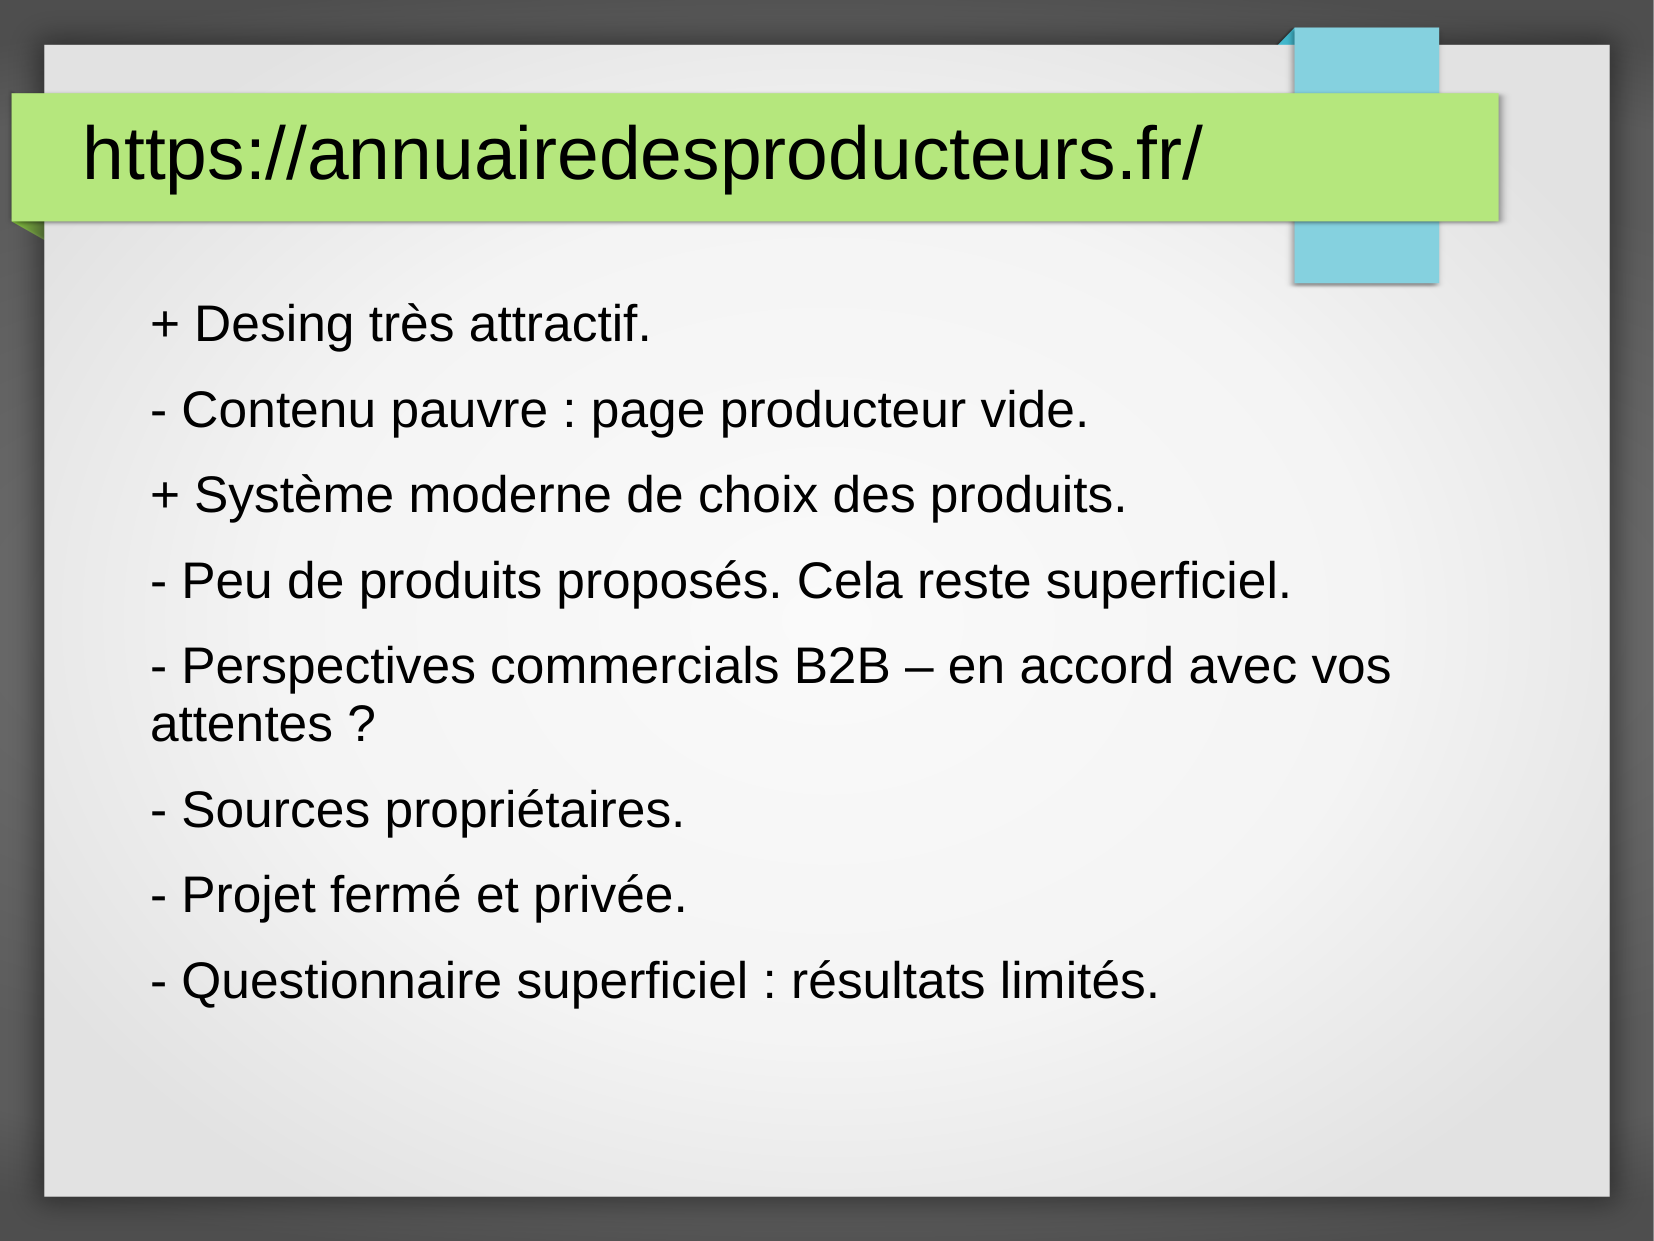

# https://annuairedesproducteurs.fr/
+ Desing très attractif.
- Contenu pauvre : page producteur vide.
+ Système moderne de choix des produits.
- Peu de produits proposés. Cela reste superficiel.
- Perspectives commercials B2B – en accord avec vos attentes ?
- Sources propriétaires.
- Projet fermé et privée.
- Questionnaire superficiel : résultats limités.